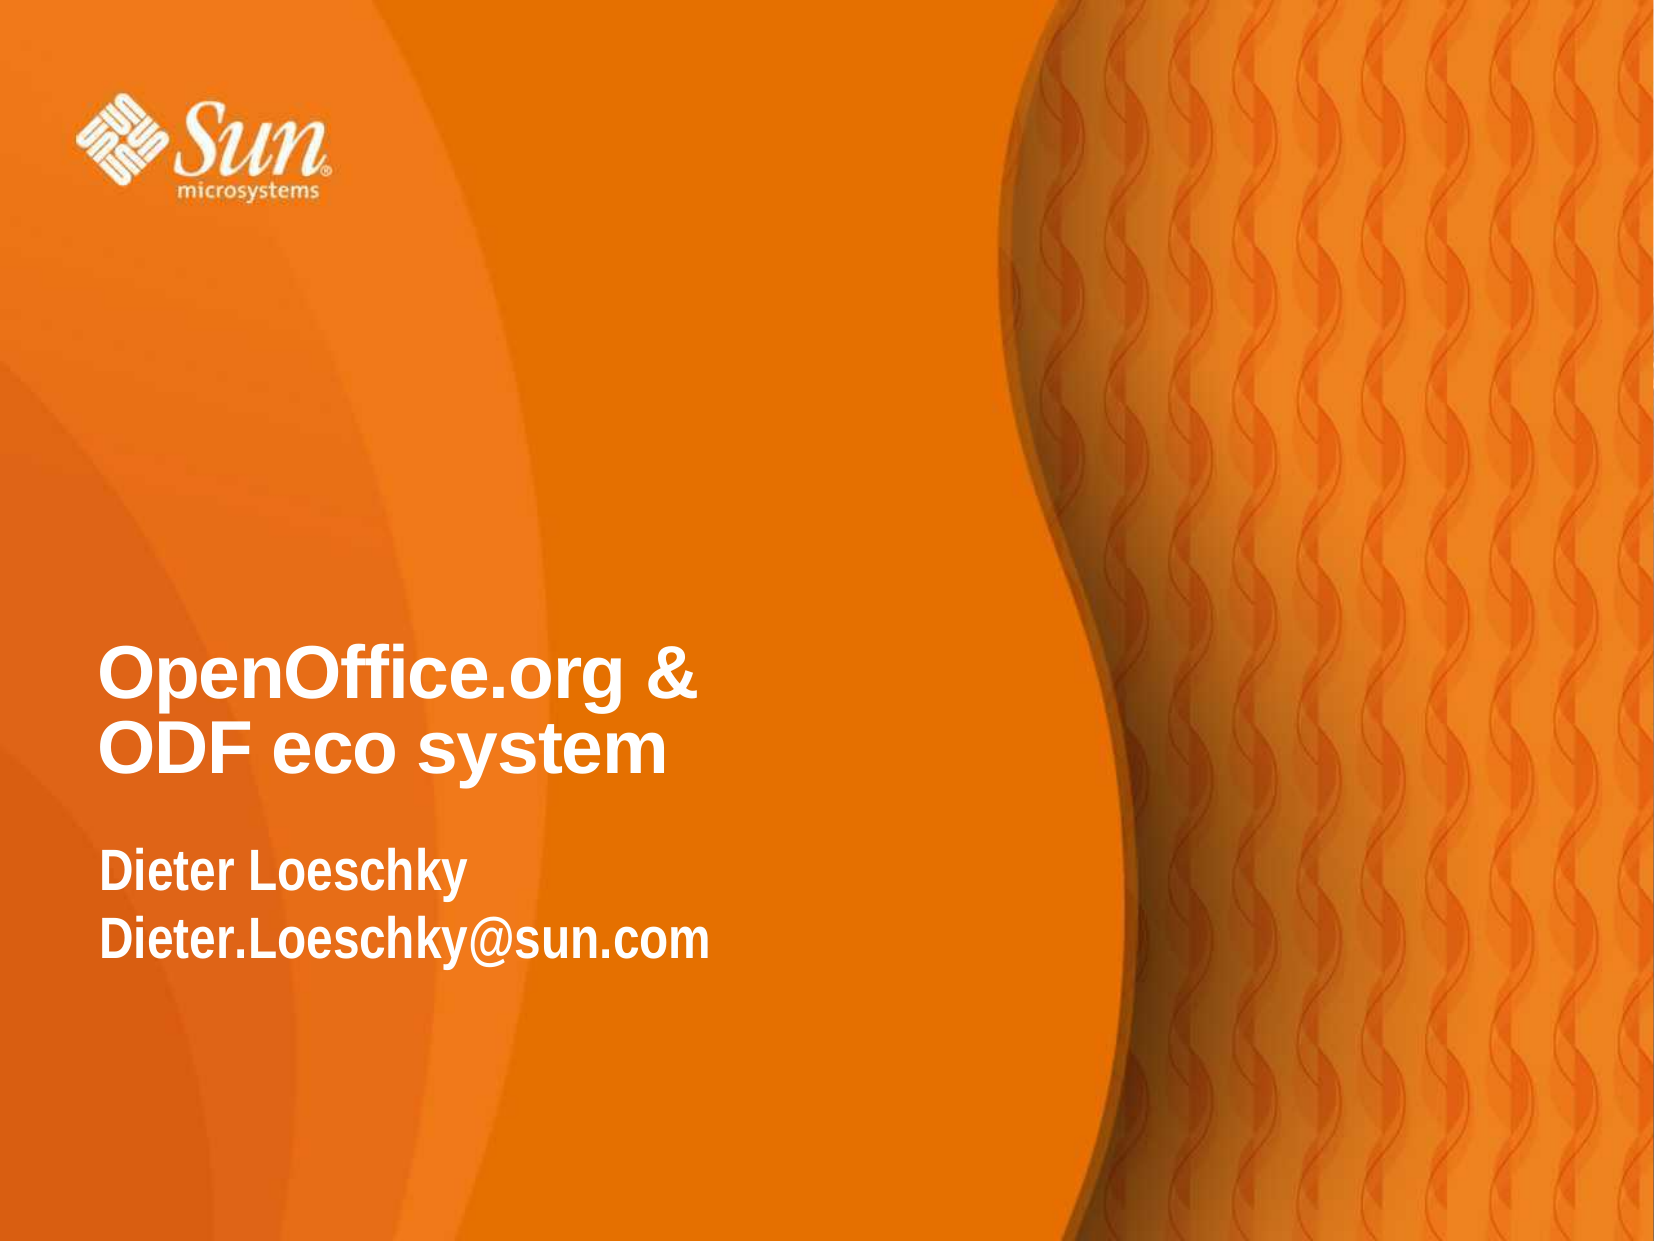

OpenOffice.org &
ODF eco system
# Dieter Loeschky
Dieter.Loeschky@sun.com